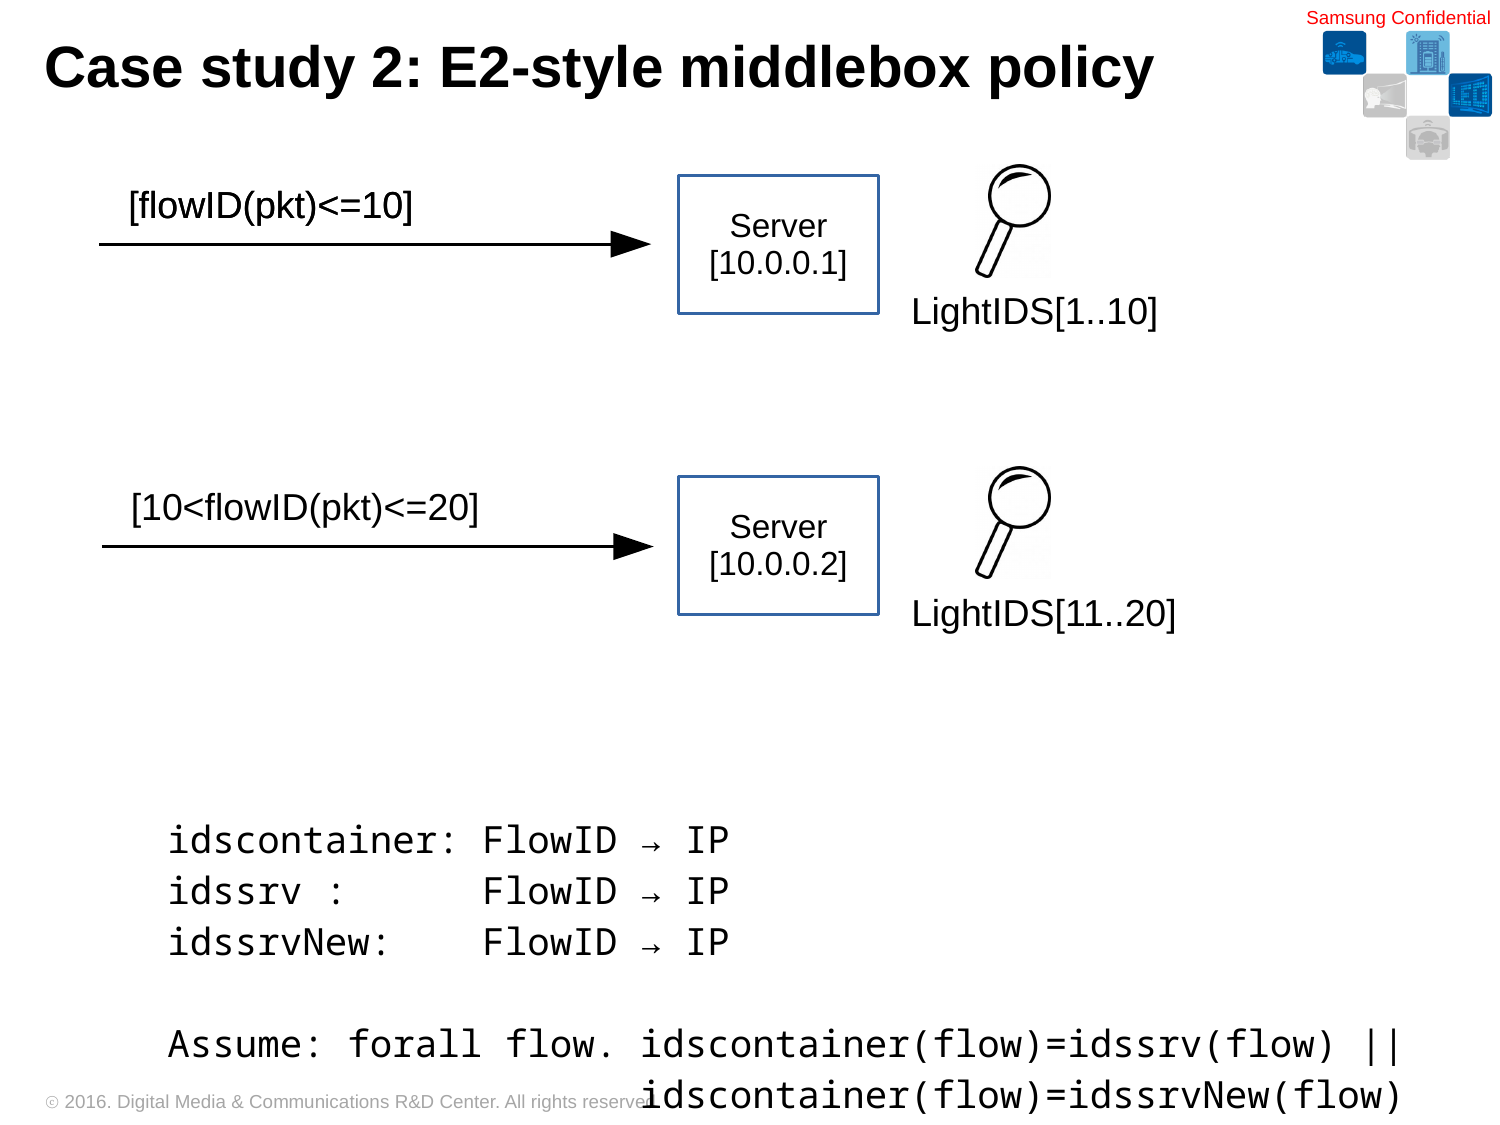

# Case study 2: E2-style middlebox policy
Server
[10.0.0.1]
[flowID(pkt)<=10]
[flowID(pkt)<=10]
LightIDS[1..10]
Server
[10.0.0.2]
[10<flowID(pkt)<=20]
LightIDS[11..20]
idscontainer: FlowID → IP
idssrv : FlowID → IP
idssrvNew: FlowID → IP
Assume: forall flow. idscontainer(flow)=idssrv(flow) ||
 idscontainer(flow)=idssrvNew(flow)